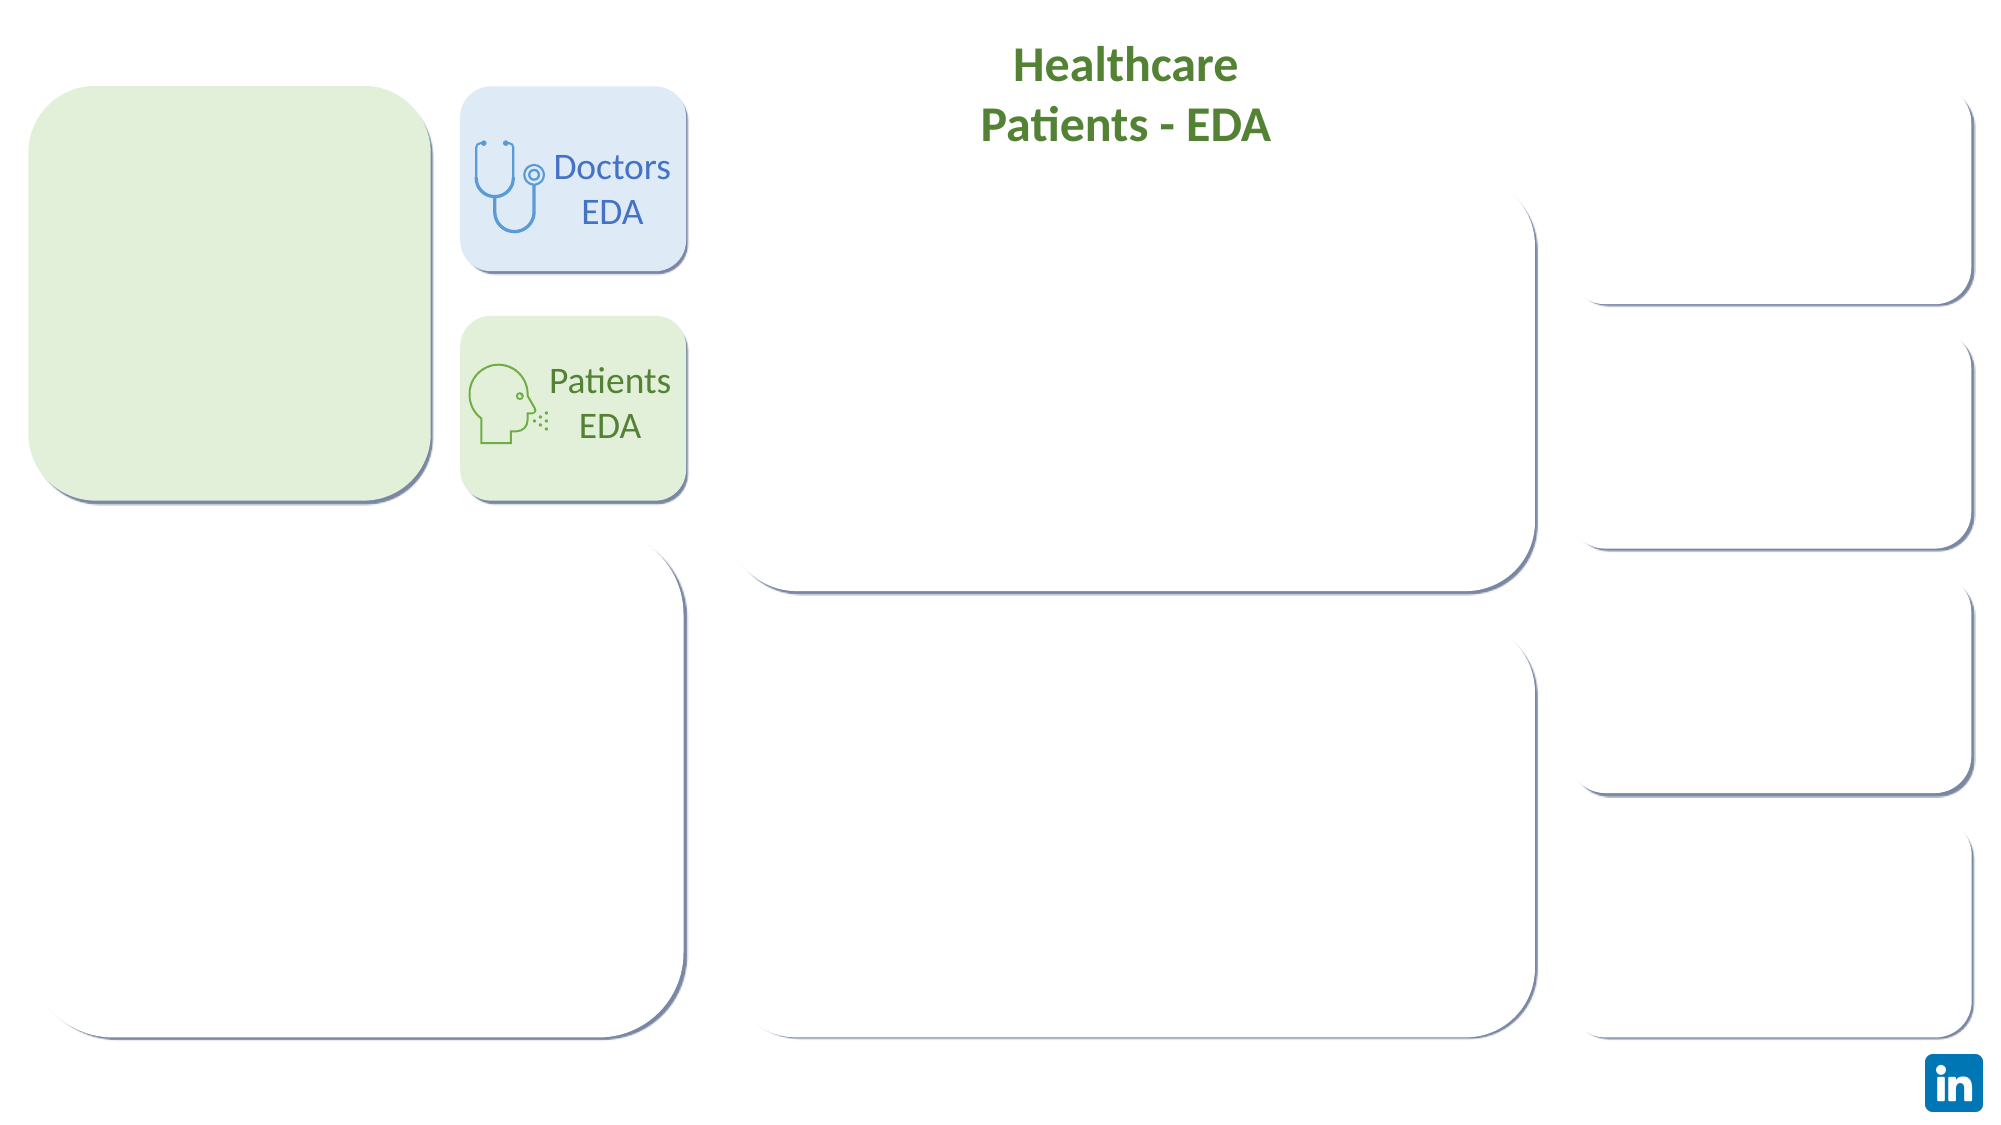

Healthcare
Patients - EDA
Doctors
EDA
Patients
EDA